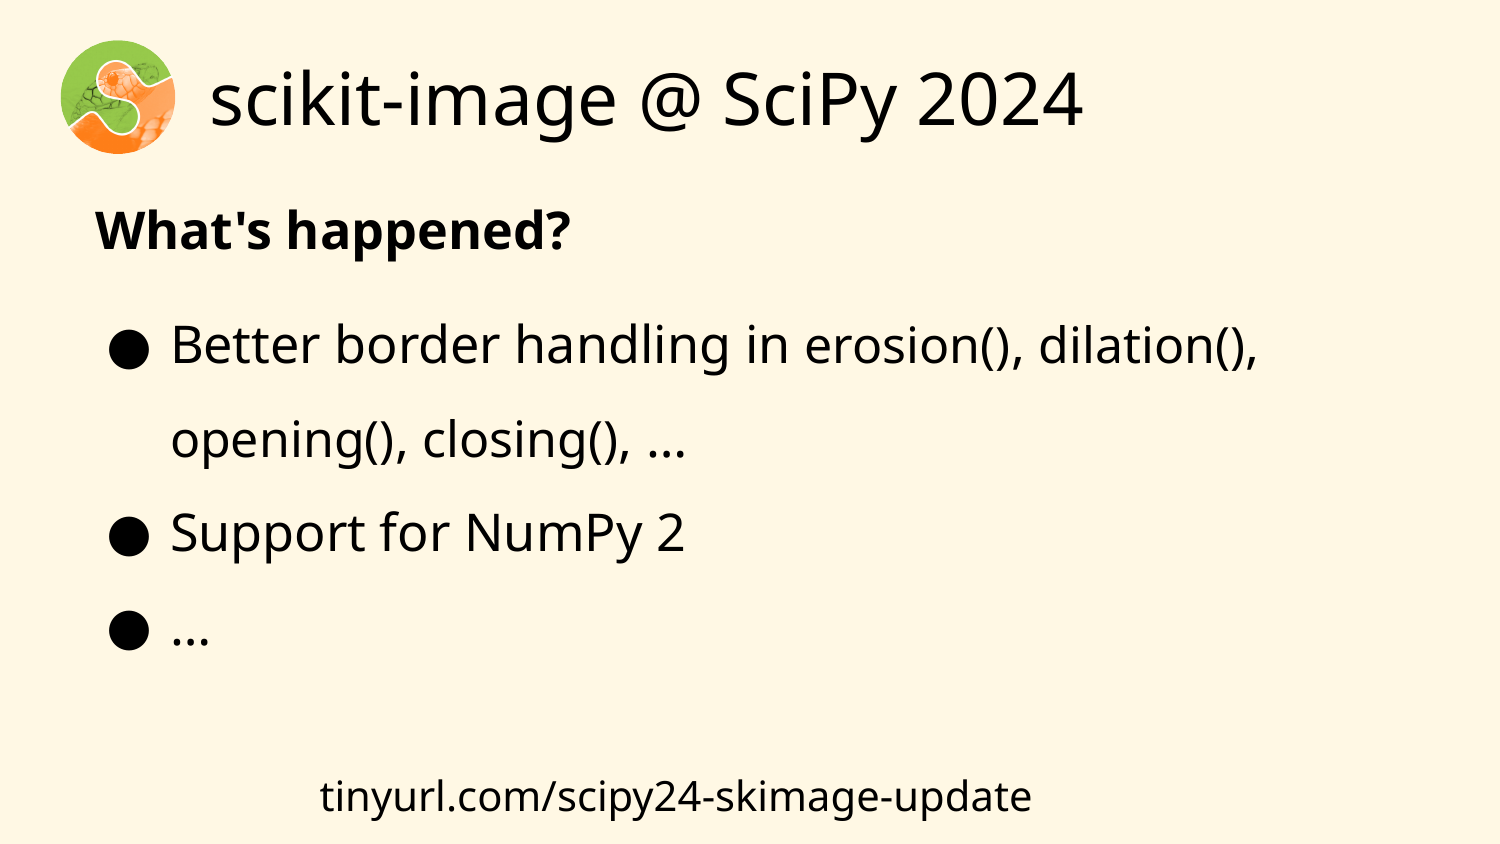

scikit-image @ SciPy 2024
What's happened?
Better border handling in erosion(), dilation(), opening(), closing(), …
Support for NumPy 2
…
tinyurl.com/scipy24-skimage-update